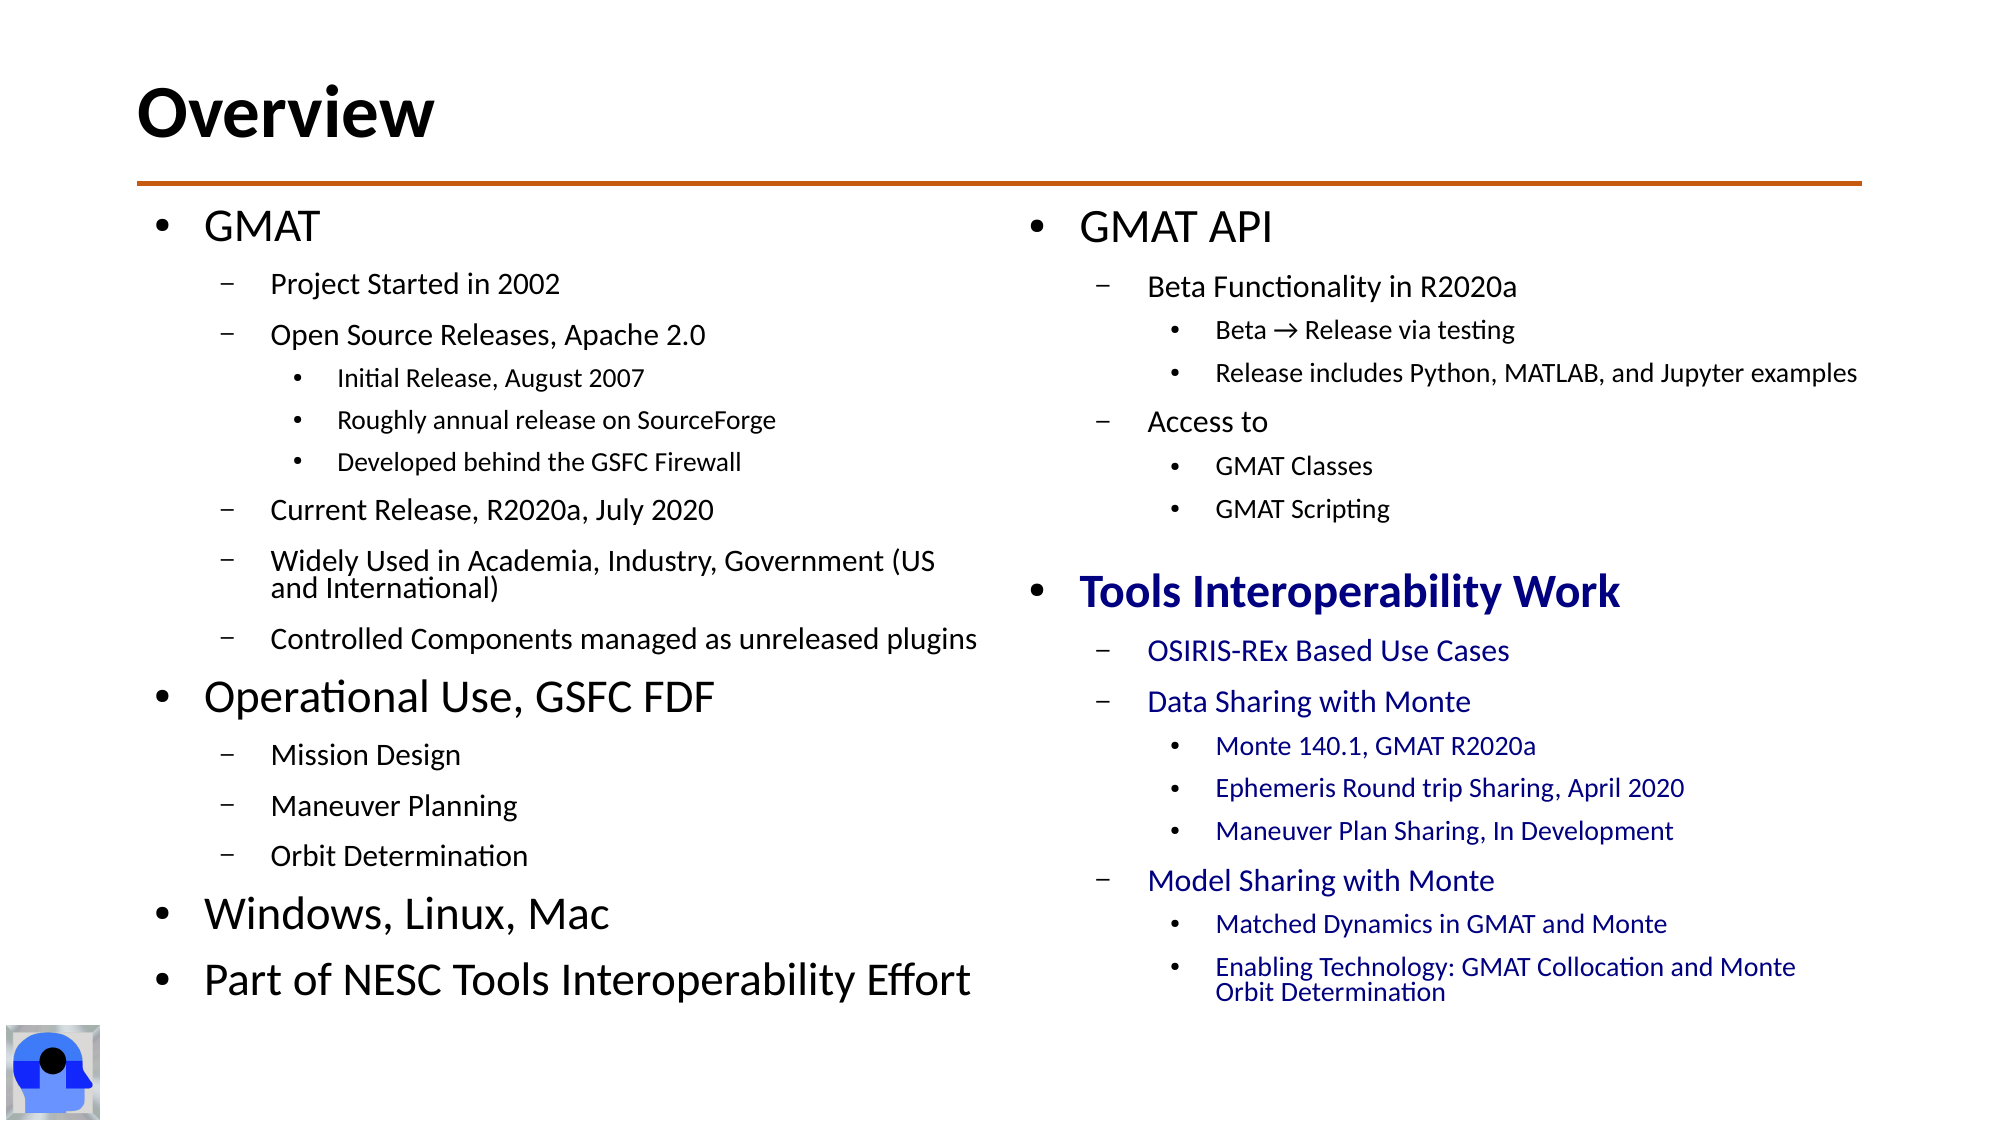

# Overview
GMAT
Project Started in 2002
Open Source Releases, Apache 2.0
Initial Release, August 2007
Roughly annual release on SourceForge
Developed behind the GSFC Firewall
Current Release, R2020a, July 2020
Widely Used in Academia, Industry, Government (US and International)
Controlled Components managed as unreleased plugins
Operational Use, GSFC FDF
Mission Design
Maneuver Planning
Orbit Determination
Windows, Linux, Mac
Part of NESC Tools Interoperability Effort
GMAT API
Beta Functionality in R2020a
Beta → Release via testing
Release includes Python, MATLAB, and Jupyter examples
Access to
GMAT Classes
GMAT Scripting
Tools Interoperability Work
OSIRIS-REx Based Use Cases
Data Sharing with Monte
Monte 140.1, GMAT R2020a
Ephemeris Round trip Sharing, April 2020
Maneuver Plan Sharing, In Development
Model Sharing with Monte
Matched Dynamics in GMAT and Monte
Enabling Technology: GMAT Collocation and Monte Orbit Determination